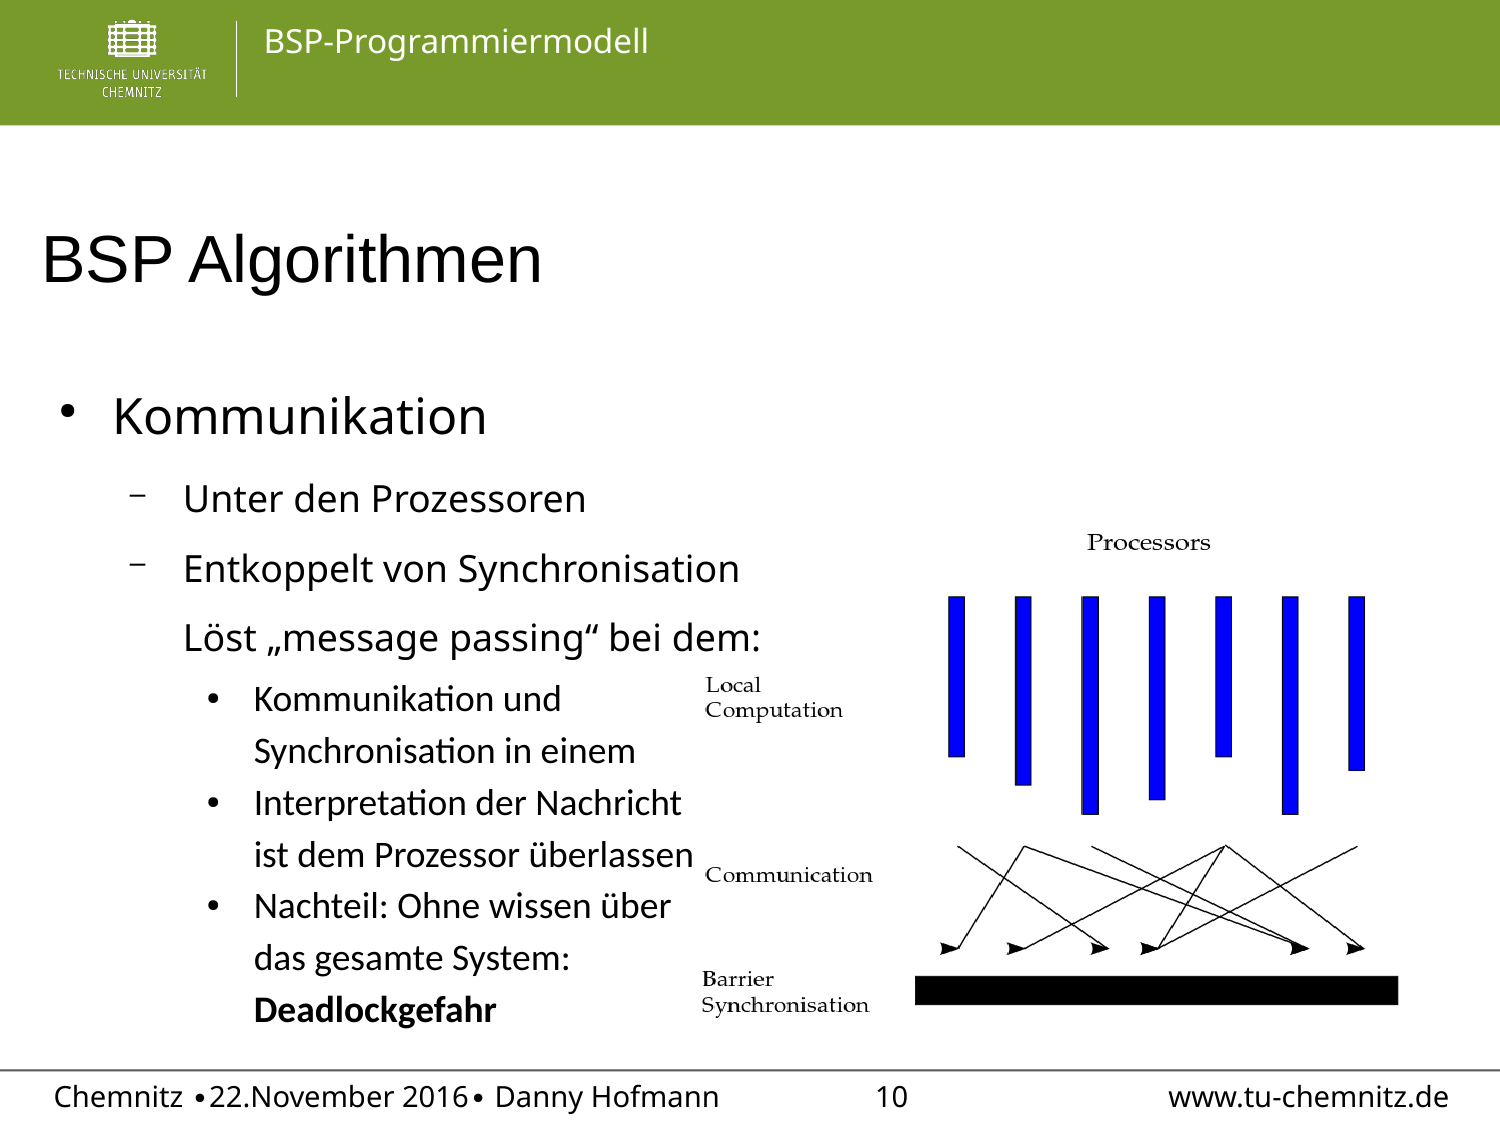

# BSP Algorithmen
Kommunikation
Unter den Prozessoren
Entkoppelt von Synchronisation
Löst „message passing“ bei dem:
Kommunikation und
Synchronisation in einem
Interpretation der Nachricht
ist dem Prozessor überlassen
Nachteil: Ohne wissen über
das gesamte System:
Deadlockgefahr